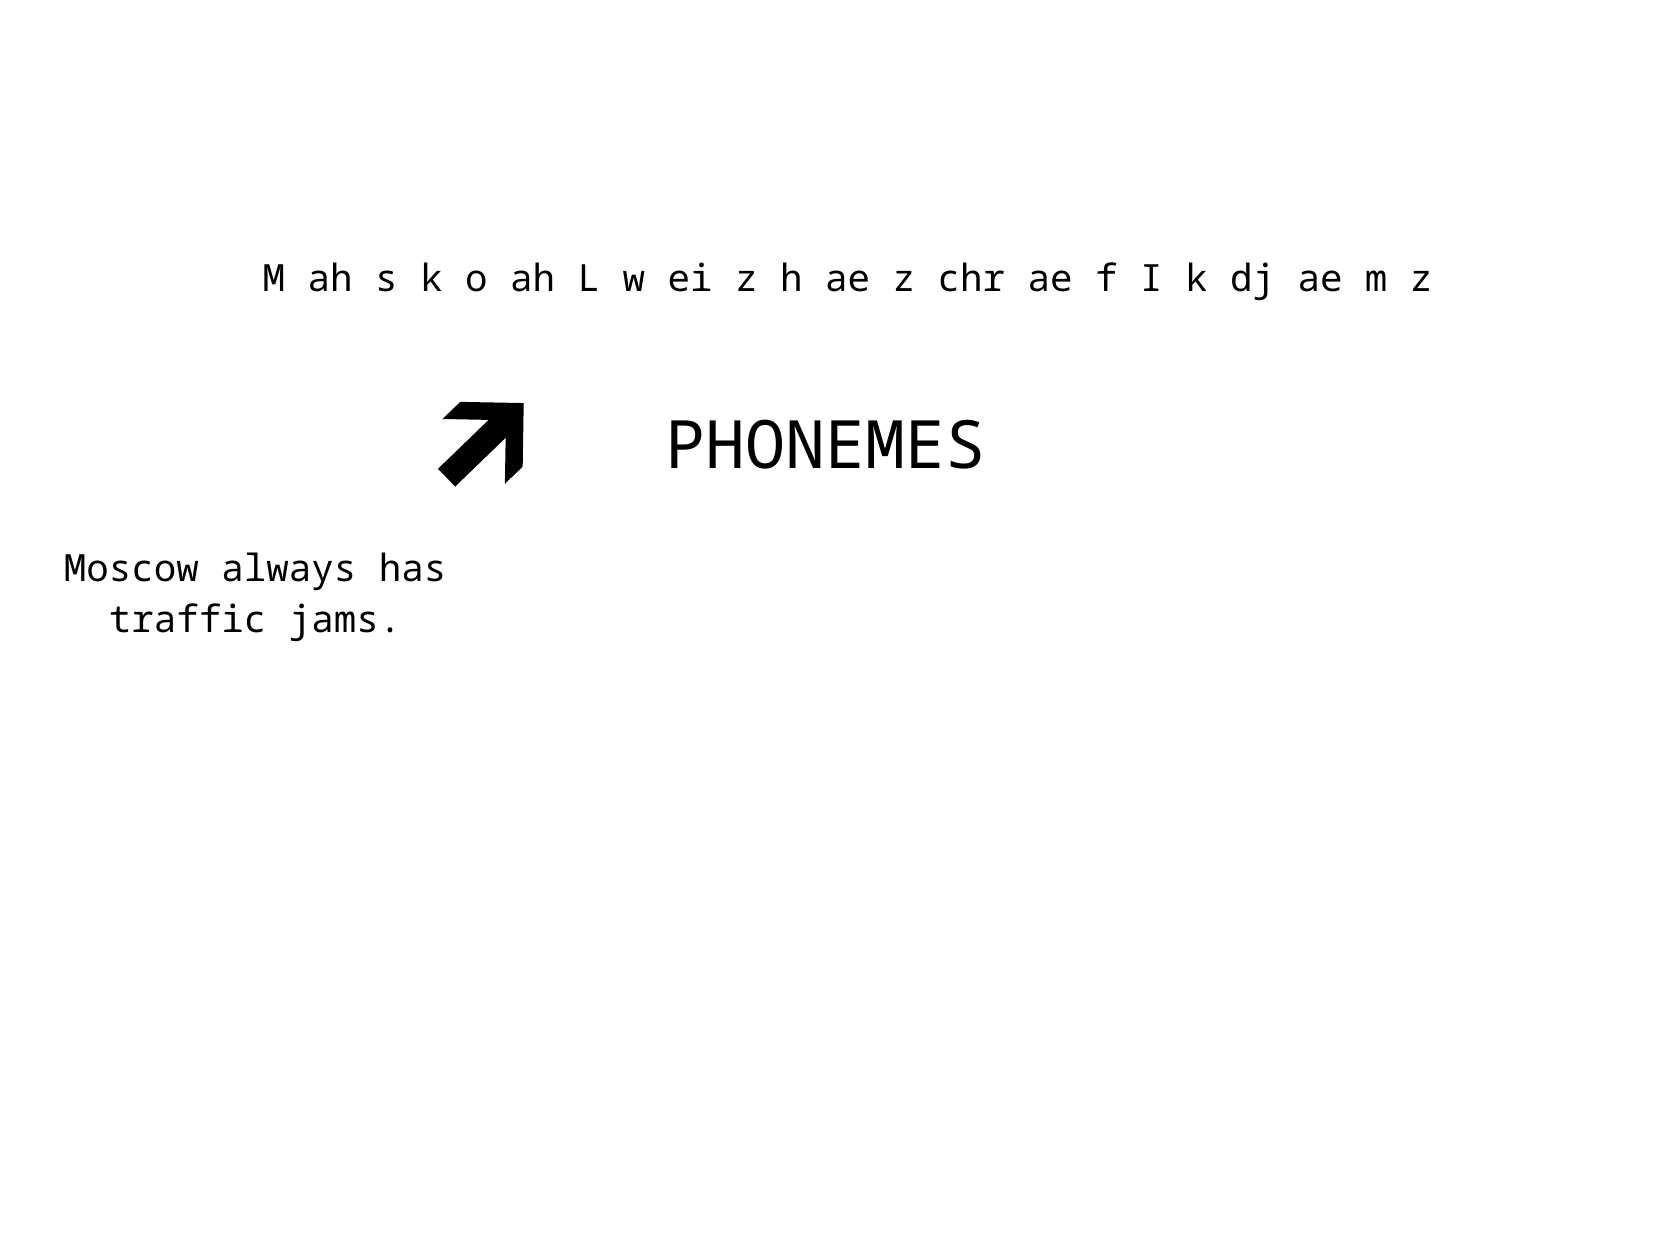

M ah s k o ah L w ei z h ae z chr ae f I k dj ae m z
PHONEMES
# Moscow always has traffic jams.